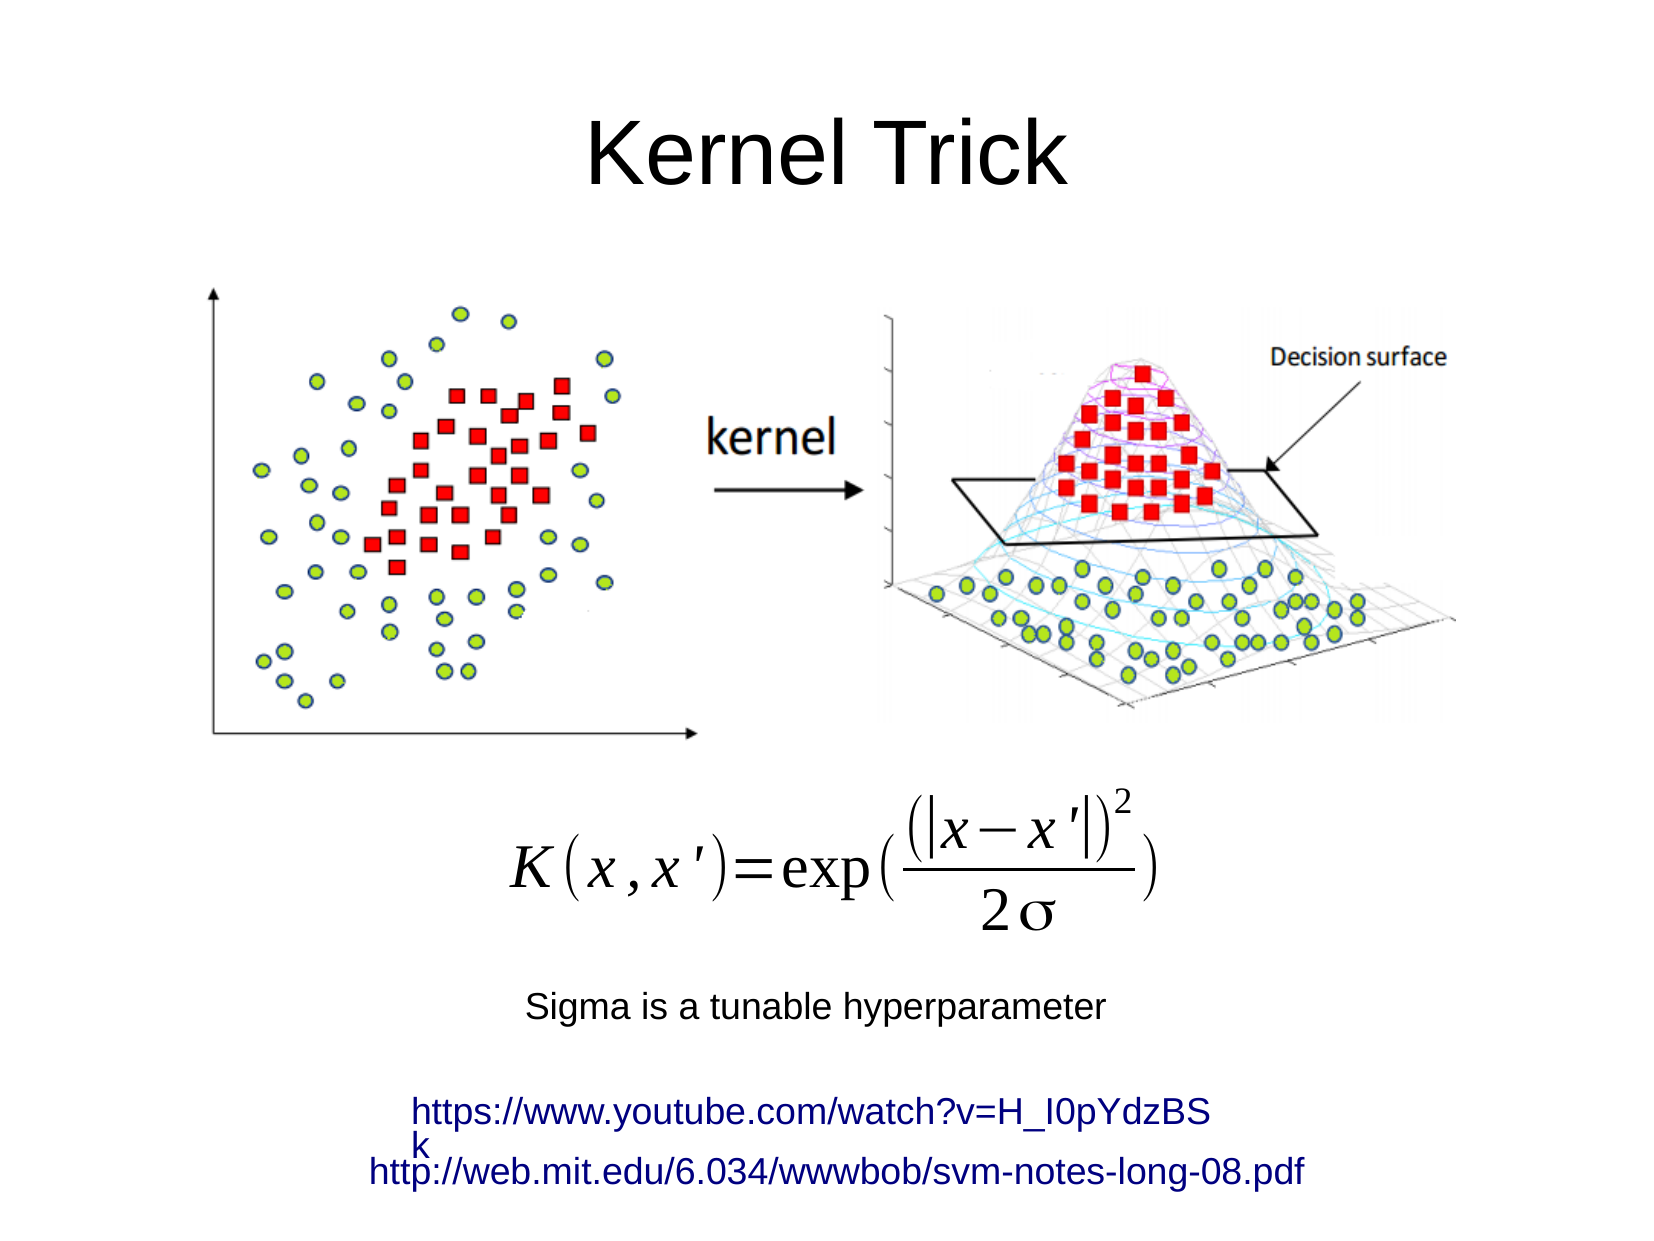

# Kernel Trick
Sigma is a tunable hyperparameter
https://www.youtube.com/watch?v=H_I0pYdzBSk
http://web.mit.edu/6.034/wwwbob/svm-notes-long-08.pdf